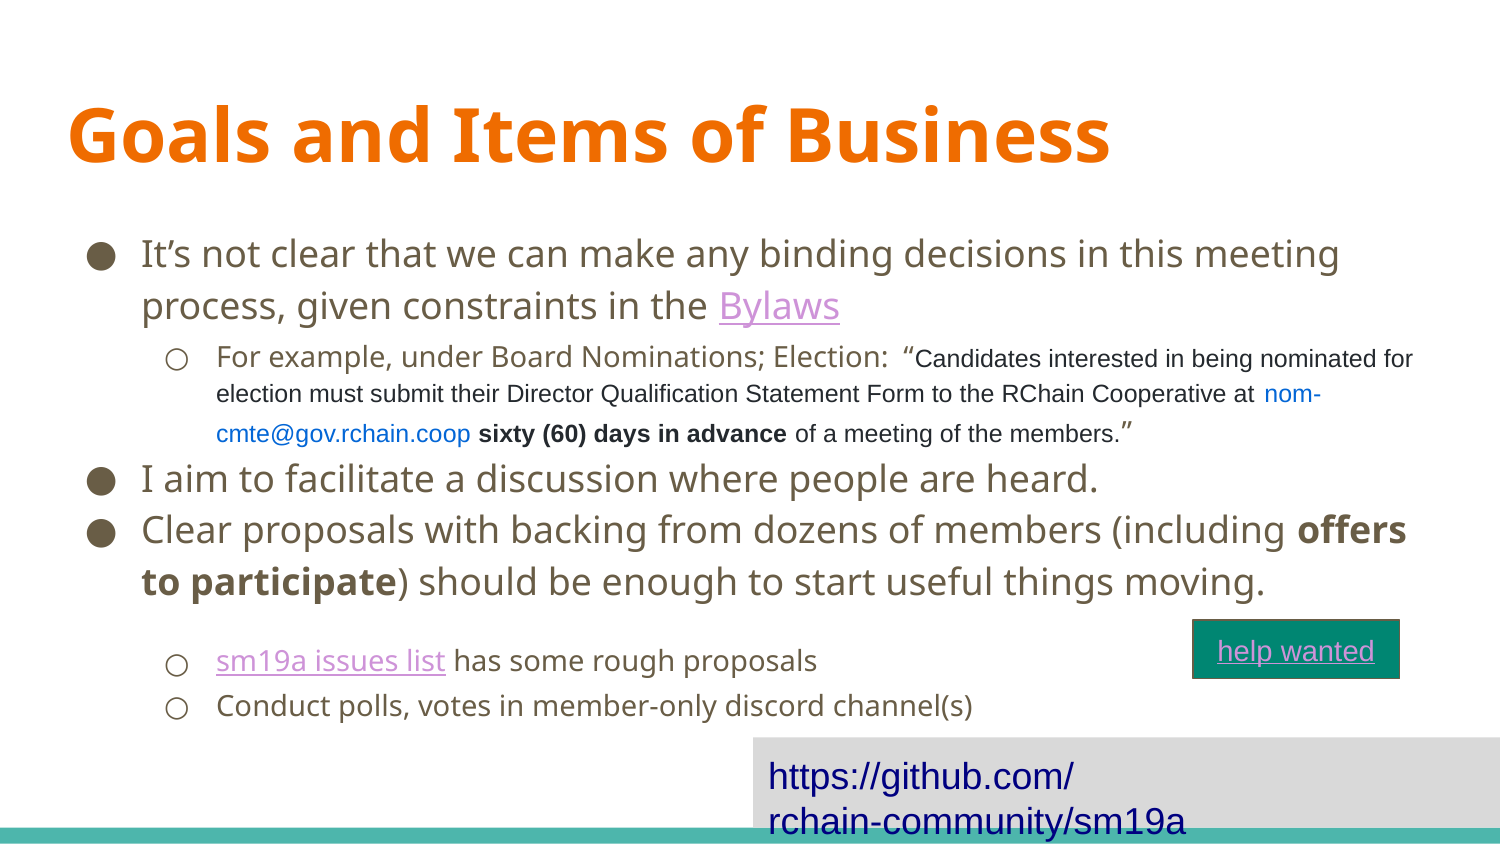

# Goals and Items of Business
It’s not clear that we can make any binding decisions in this meeting process, given constraints in the Bylaws
For example, under Board Nominations; Election: “Candidates interested in being nominated for election must submit their Director Qualification Statement Form to the RChain Cooperative at nom-cmte@gov.rchain.coop sixty (60) days in advance of a meeting of the members.”
I aim to facilitate a discussion where people are heard.
Clear proposals with backing from dozens of members (including offers to participate) should be enough to start useful things moving.
sm19a issues list has some rough proposals
Conduct polls, votes in member-only discord channel(s)
help wanted